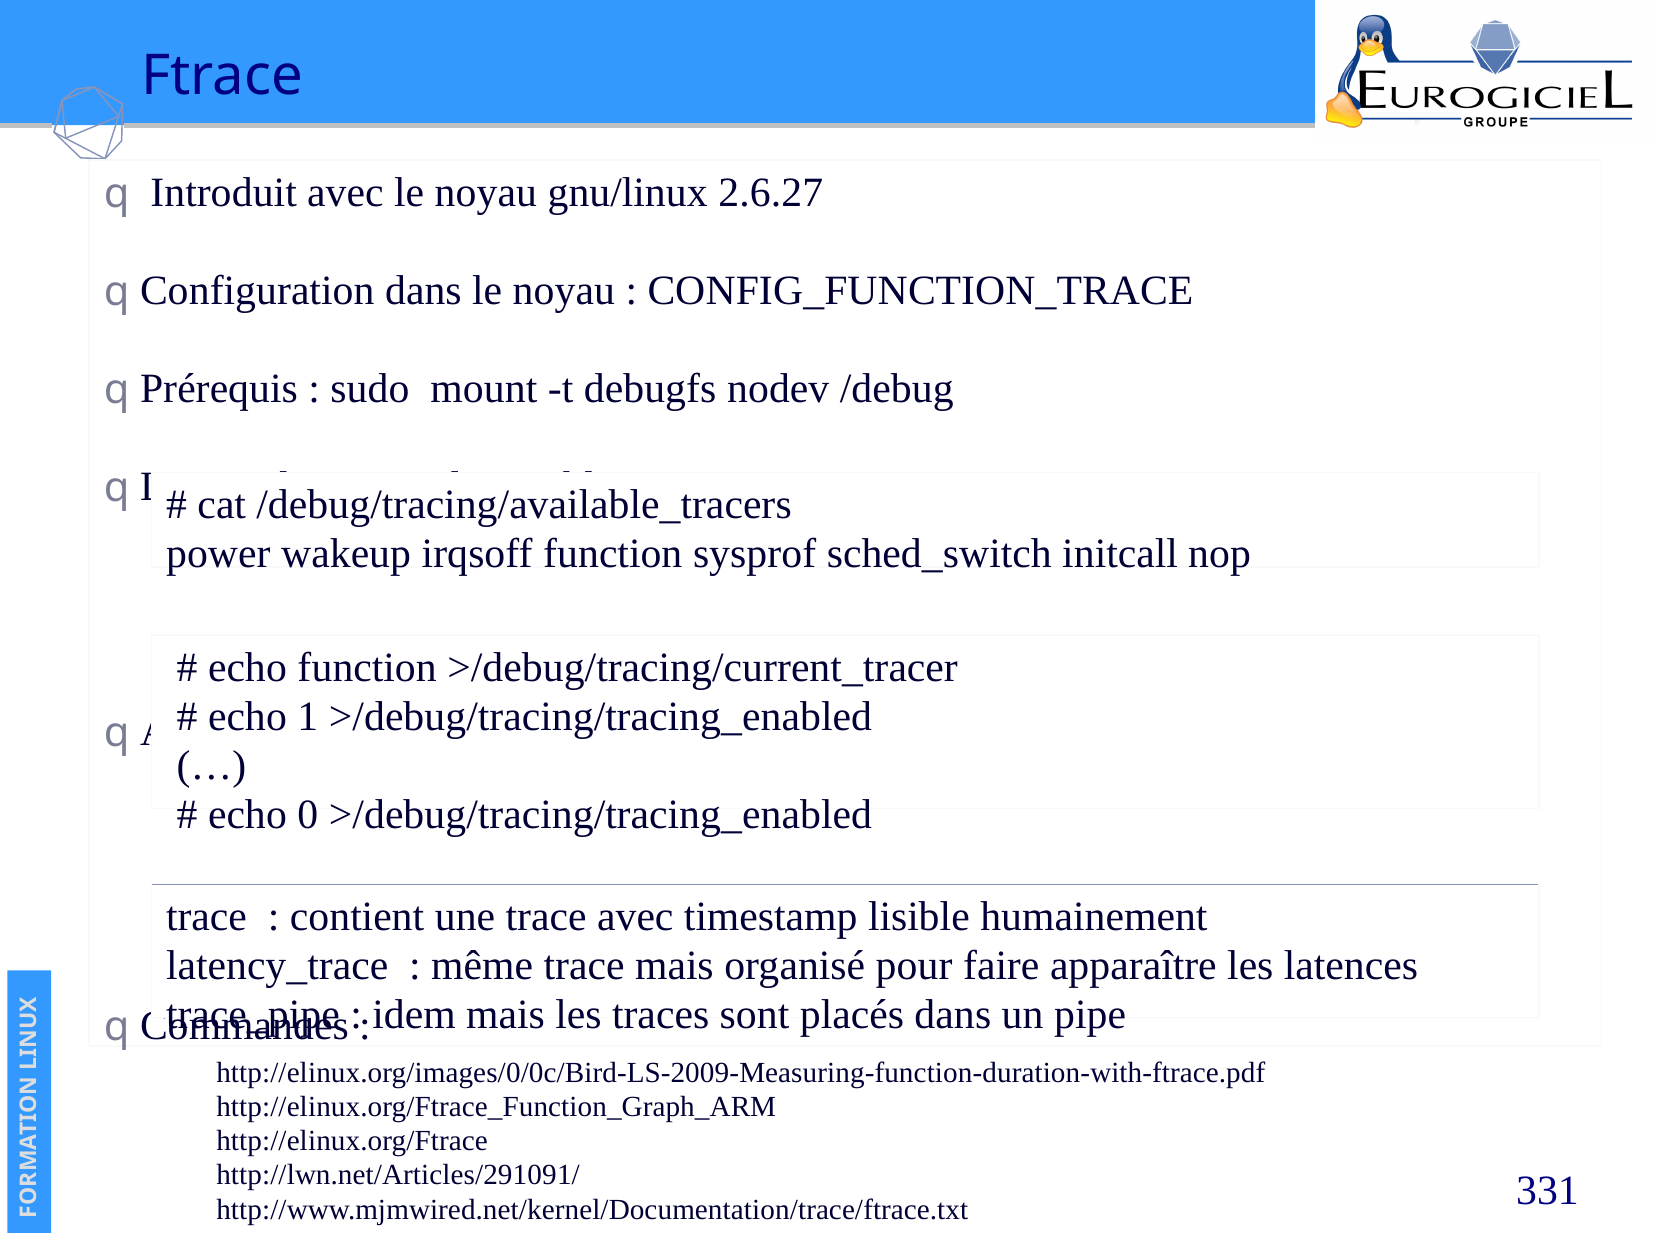

# Ftrace
 Introduit avec le noyau gnu/linux 2.6.27
 Configuration dans le noyau : CONFIG_FUNCTION_TRACE
 Prérequis : sudo mount -t debugfs nodev /debug
 Listing des tracer disponibles :
 Activation / désactivation d’un tracer :
 Commandes :
# cat /debug/tracing/available_tracers
power wakeup irqsoff function sysprof sched_switch initcall nop
 # echo function >/debug/tracing/current_tracer
 # echo 1 >/debug/tracing/tracing_enabled
 (…)
 # echo 0 >/debug/tracing/tracing_enabled
trace : contient une trace avec timestamp lisible humainement
latency_trace : même trace mais organisé pour faire apparaître les latences
trace_pipe : idem mais les traces sont placés dans un pipe
http://elinux.org/images/0/0c/Bird-LS-2009-Measuring-function-duration-with-ftrace.pdf
http://elinux.org/Ftrace_Function_Graph_ARM
http://elinux.org/Ftrace
http://lwn.net/Articles/291091/
http://www.mjmwired.net/kernel/Documentation/trace/ftrace.txt